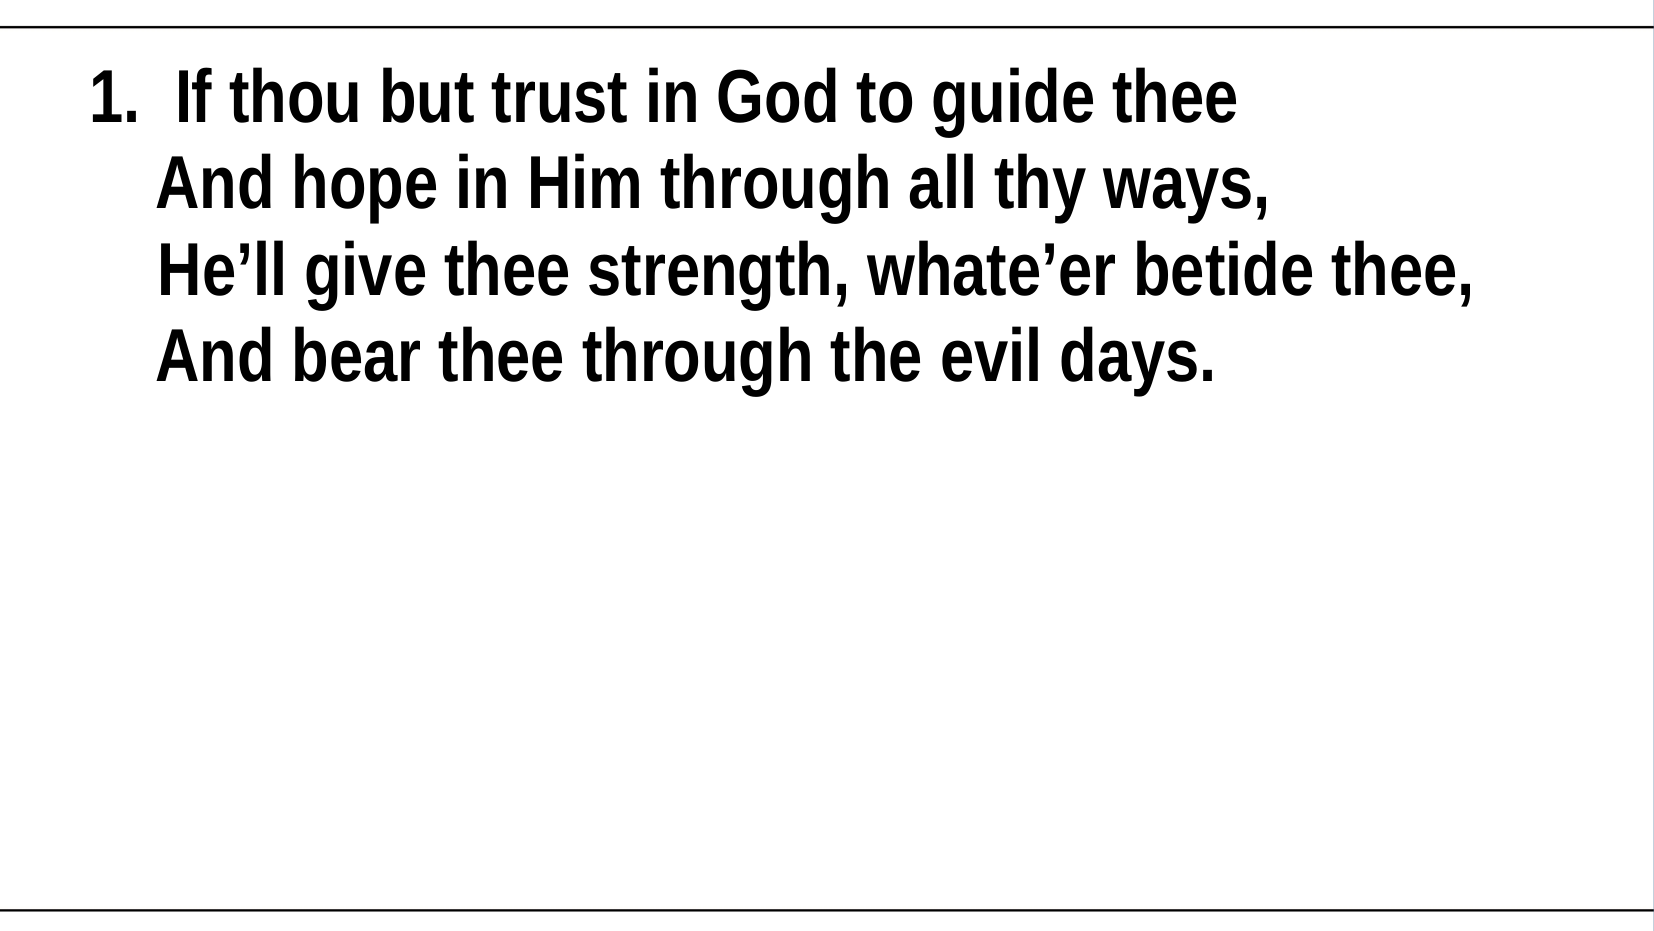

1. If thou but trust in God to guide thee
 And hope in Him through all thy ways,
 He’ll give thee strength, whate’er betide thee,
 And bear thee through the evil days.